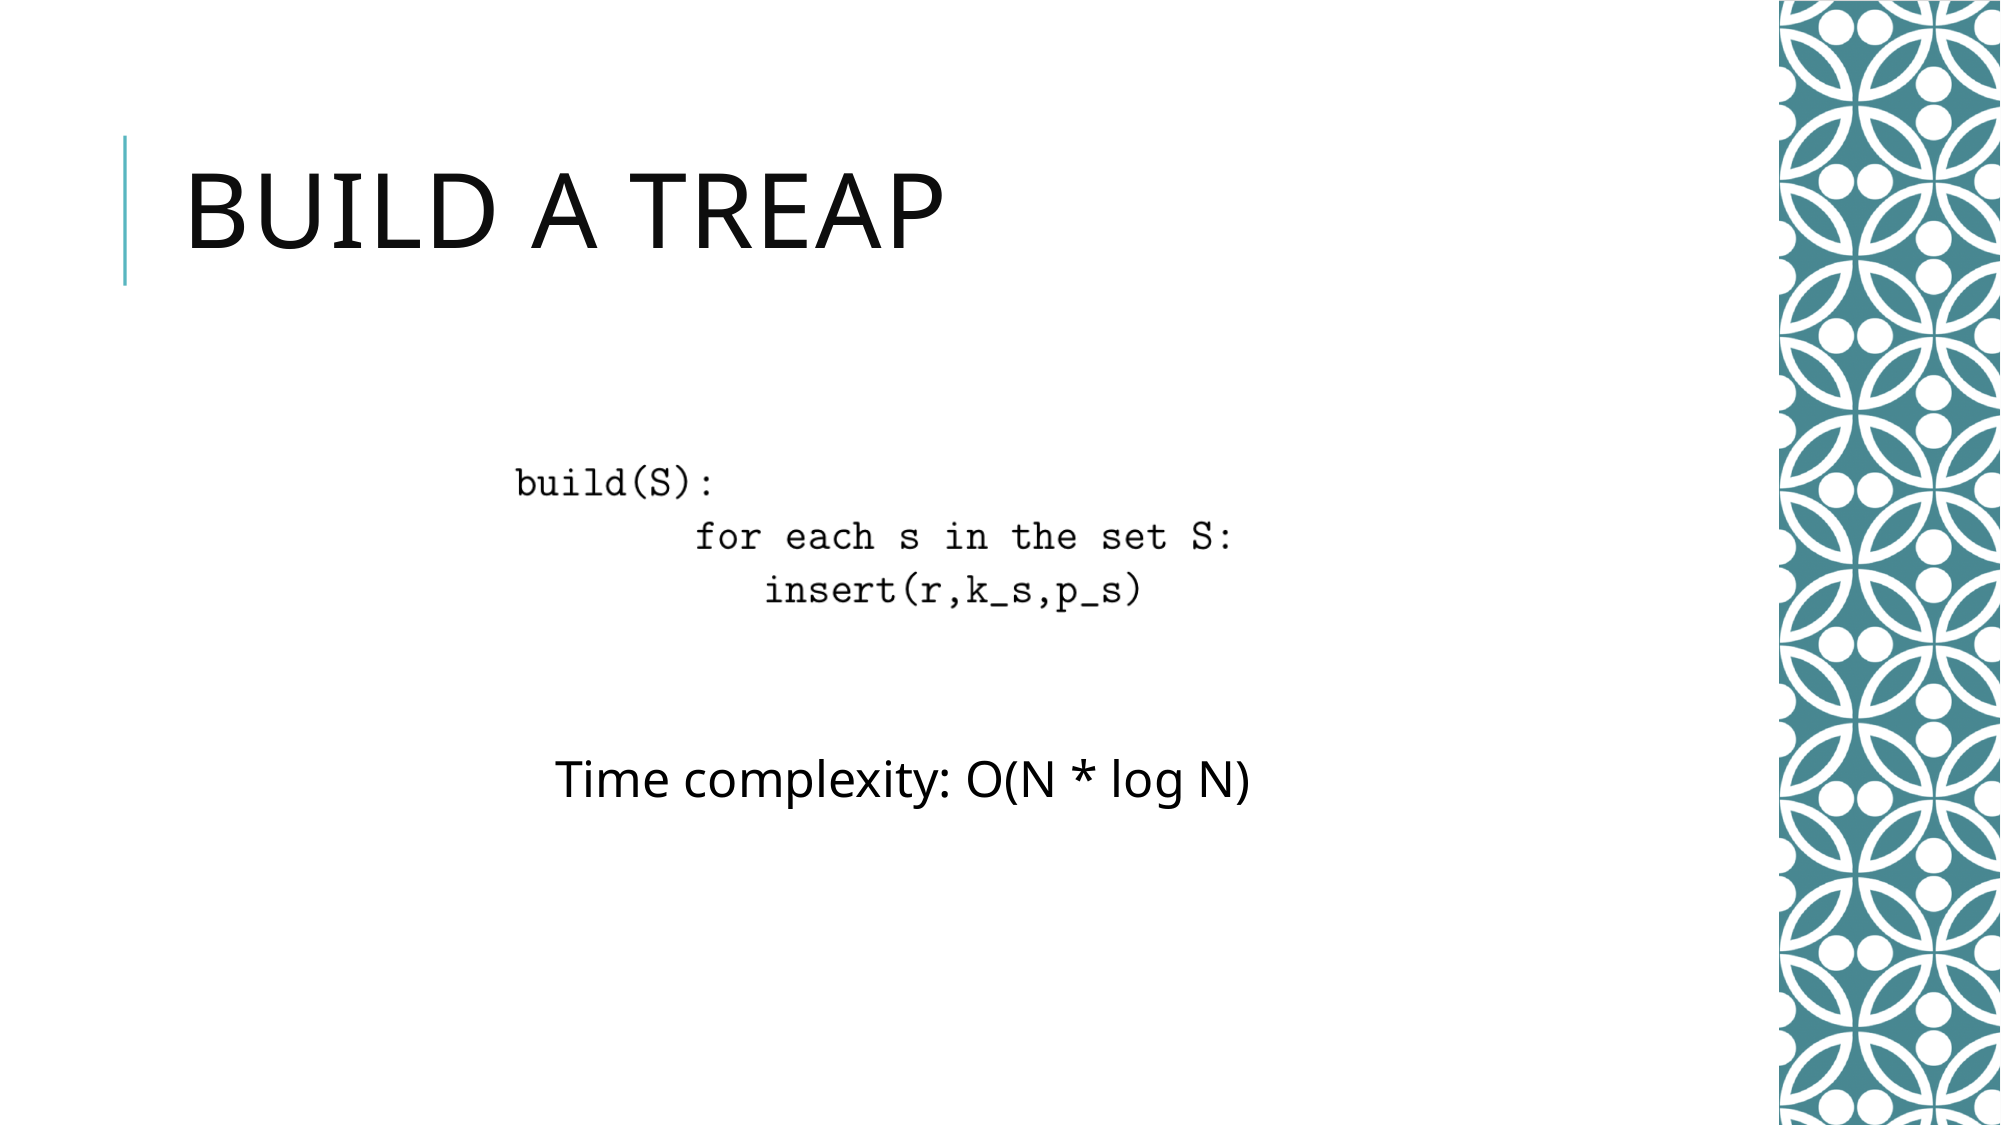

# Build a treap
Time complexity: O(N * log N)